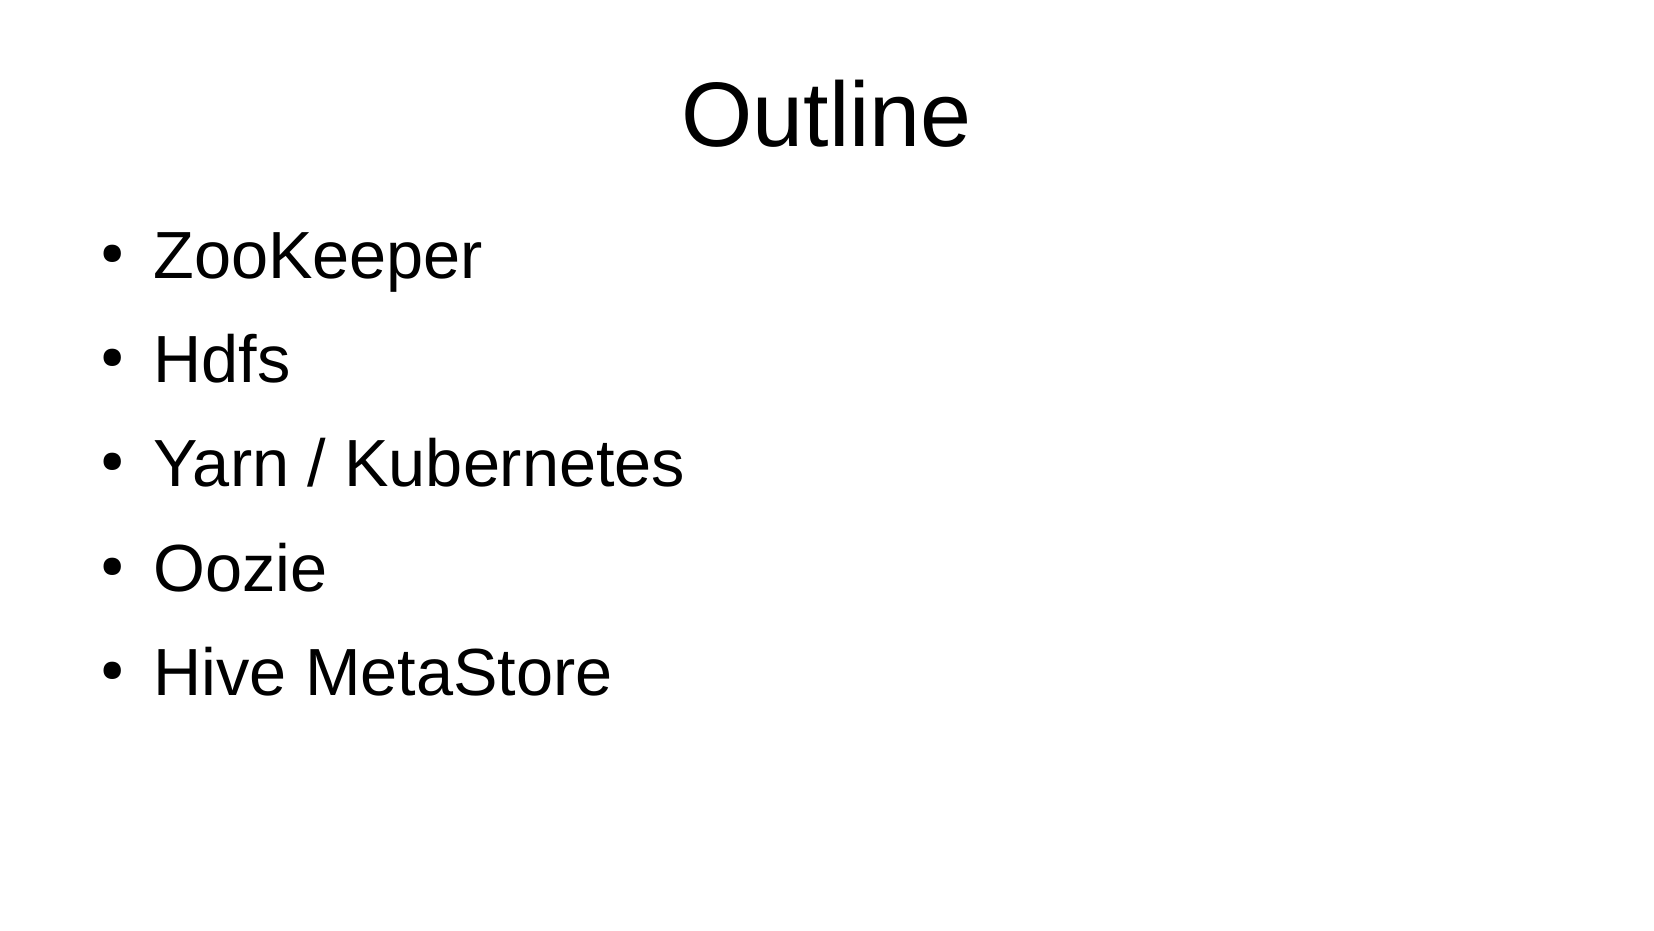

# Outline
ZooKeeper
Hdfs
Yarn / Kubernetes
Oozie
Hive MetaStore